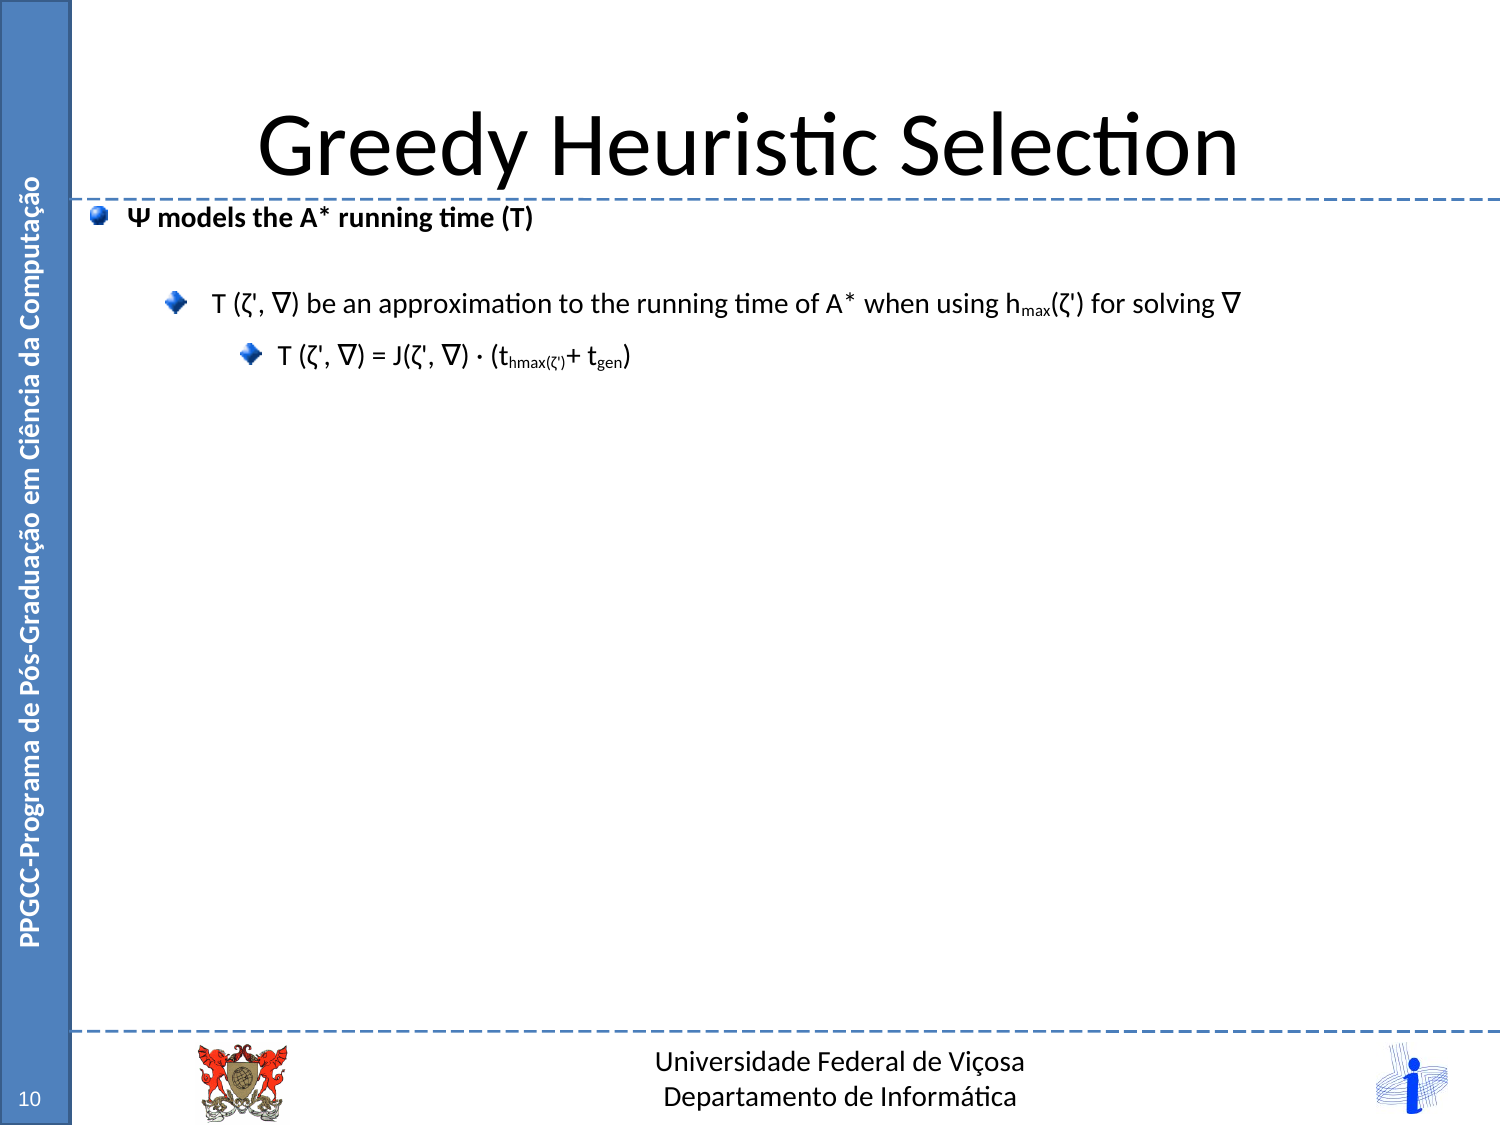

Greedy Heuristic Selection
 Ψ models the A* running time (T)
T (ζ', ∇) be an approximation to the running time of A* when using hmax(ζ') for solving ∇
T (ζ', ∇) = J(ζ', ∇) · (thmax(ζ')+ tgen)
PPGCC-Programa de Pós-Graduação em Ciência da Computação
Universidade Federal de Viçosa
Departamento de Informática
10